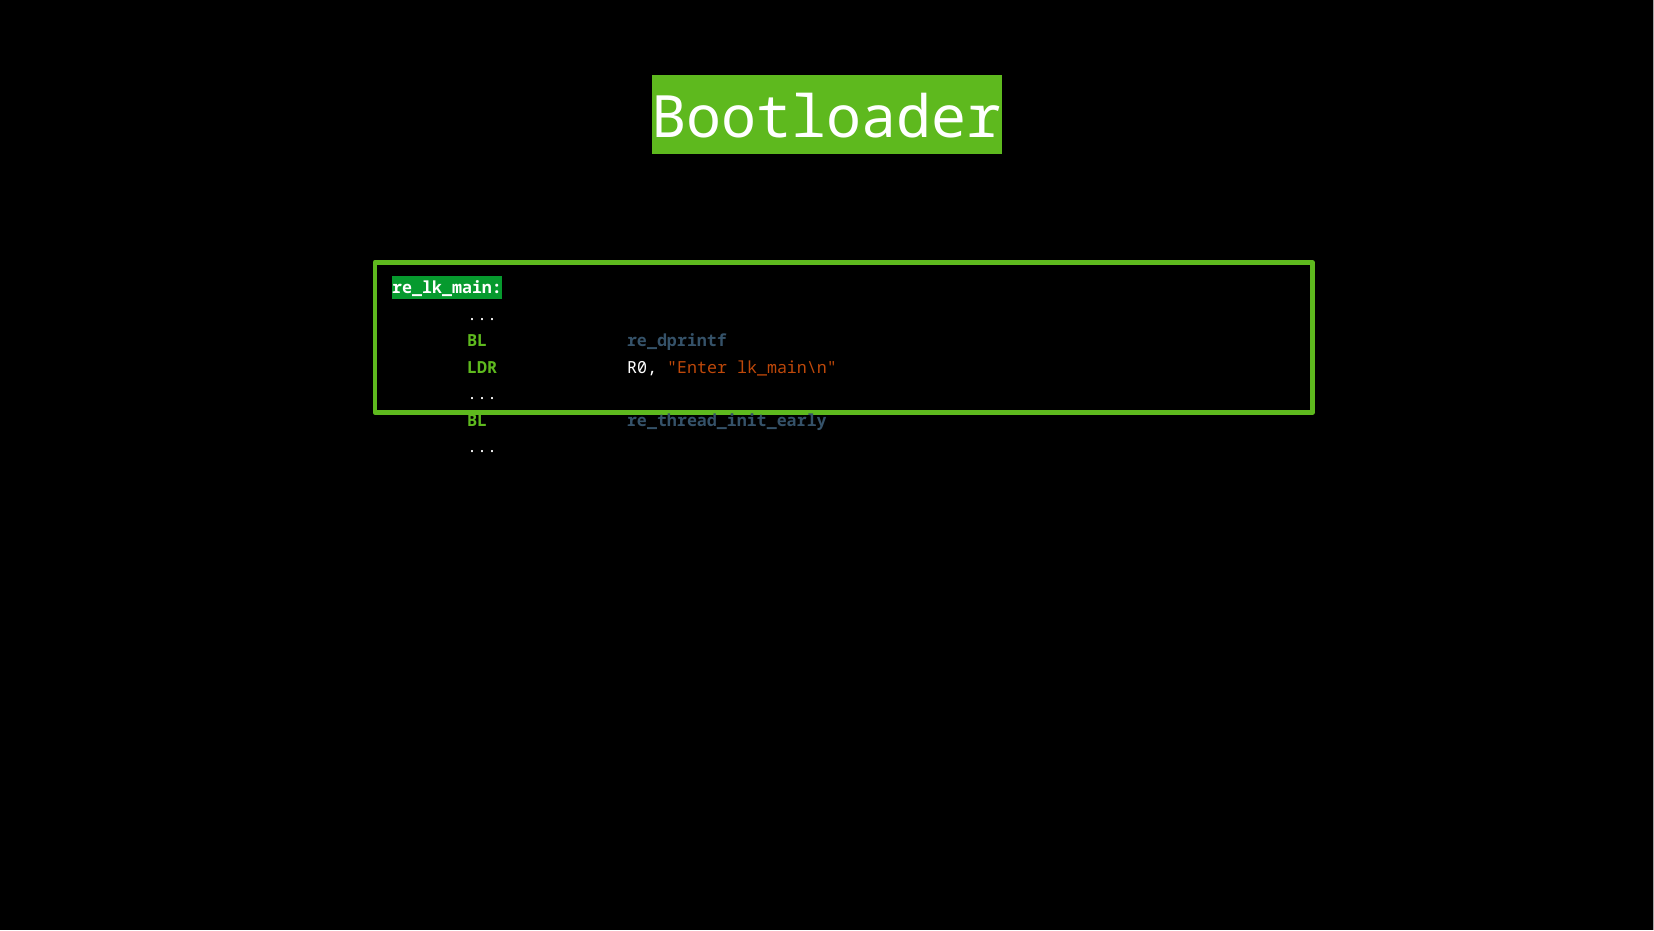

# Bootloader
re_lk_main:
	...
	BL re_dprintf
	LDR R0, "Enter lk_main\n"
	...
	BL re_thread_init_early
	...